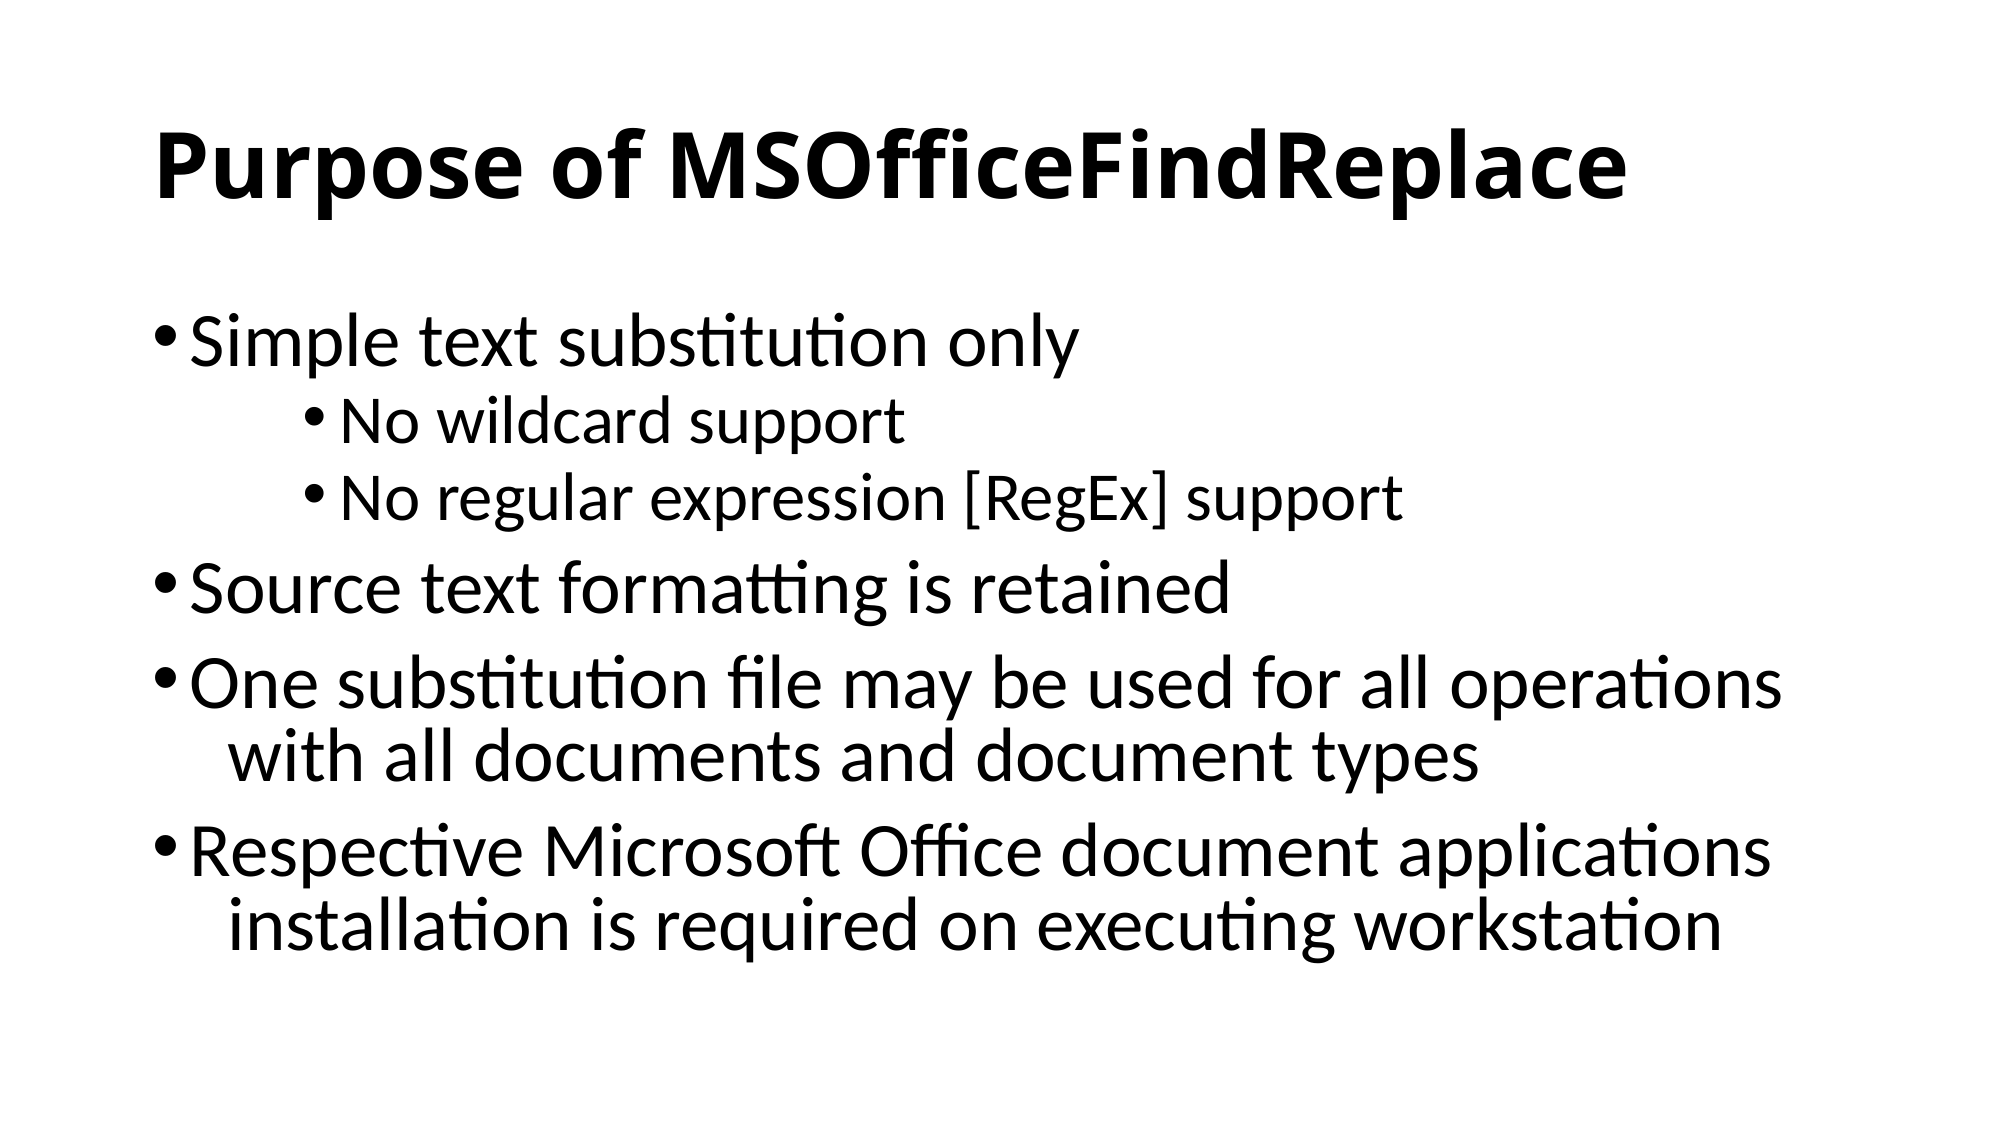

# Purpose of MSOfficeFindReplace
Simple text substitution only
No wildcard support
No regular expression [RegEx] support
Source text formatting is retained
One substitution file may be used for all operations with all documents and document types
Respective Microsoft Office document applications installation is required on executing workstation